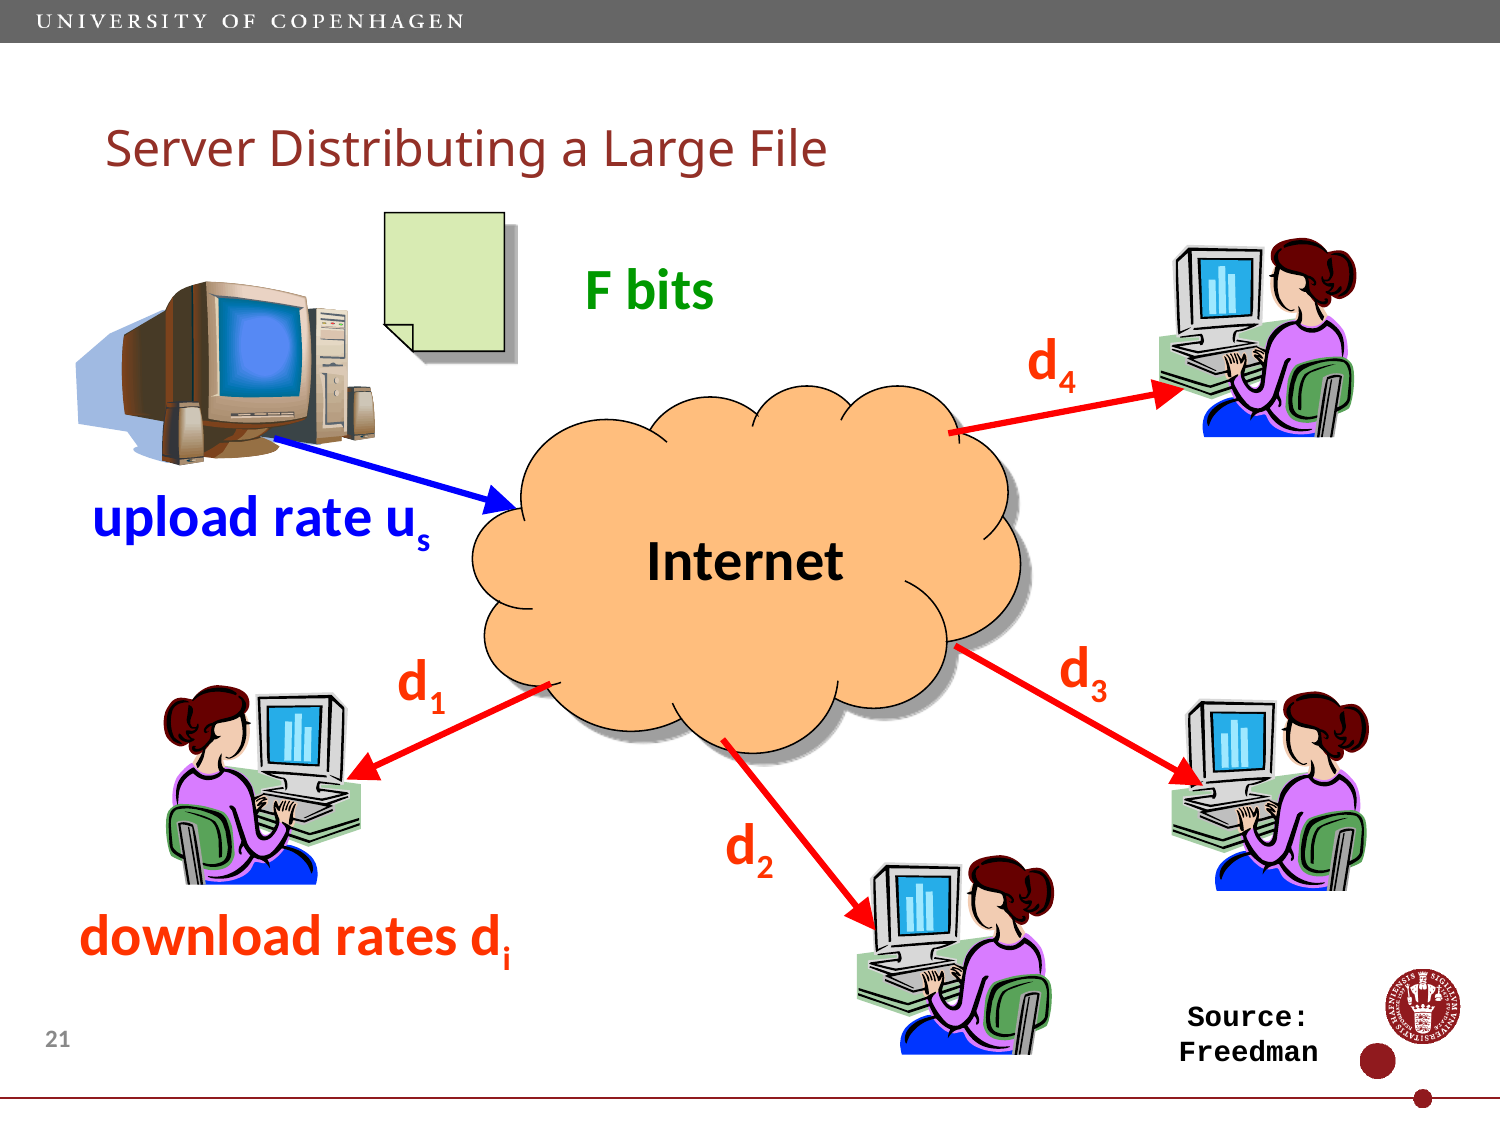

# Server Distributing a Large File
F bits
d4
upload rate us
Internet
d3
d1
d2
download rates di
Source: Freedman